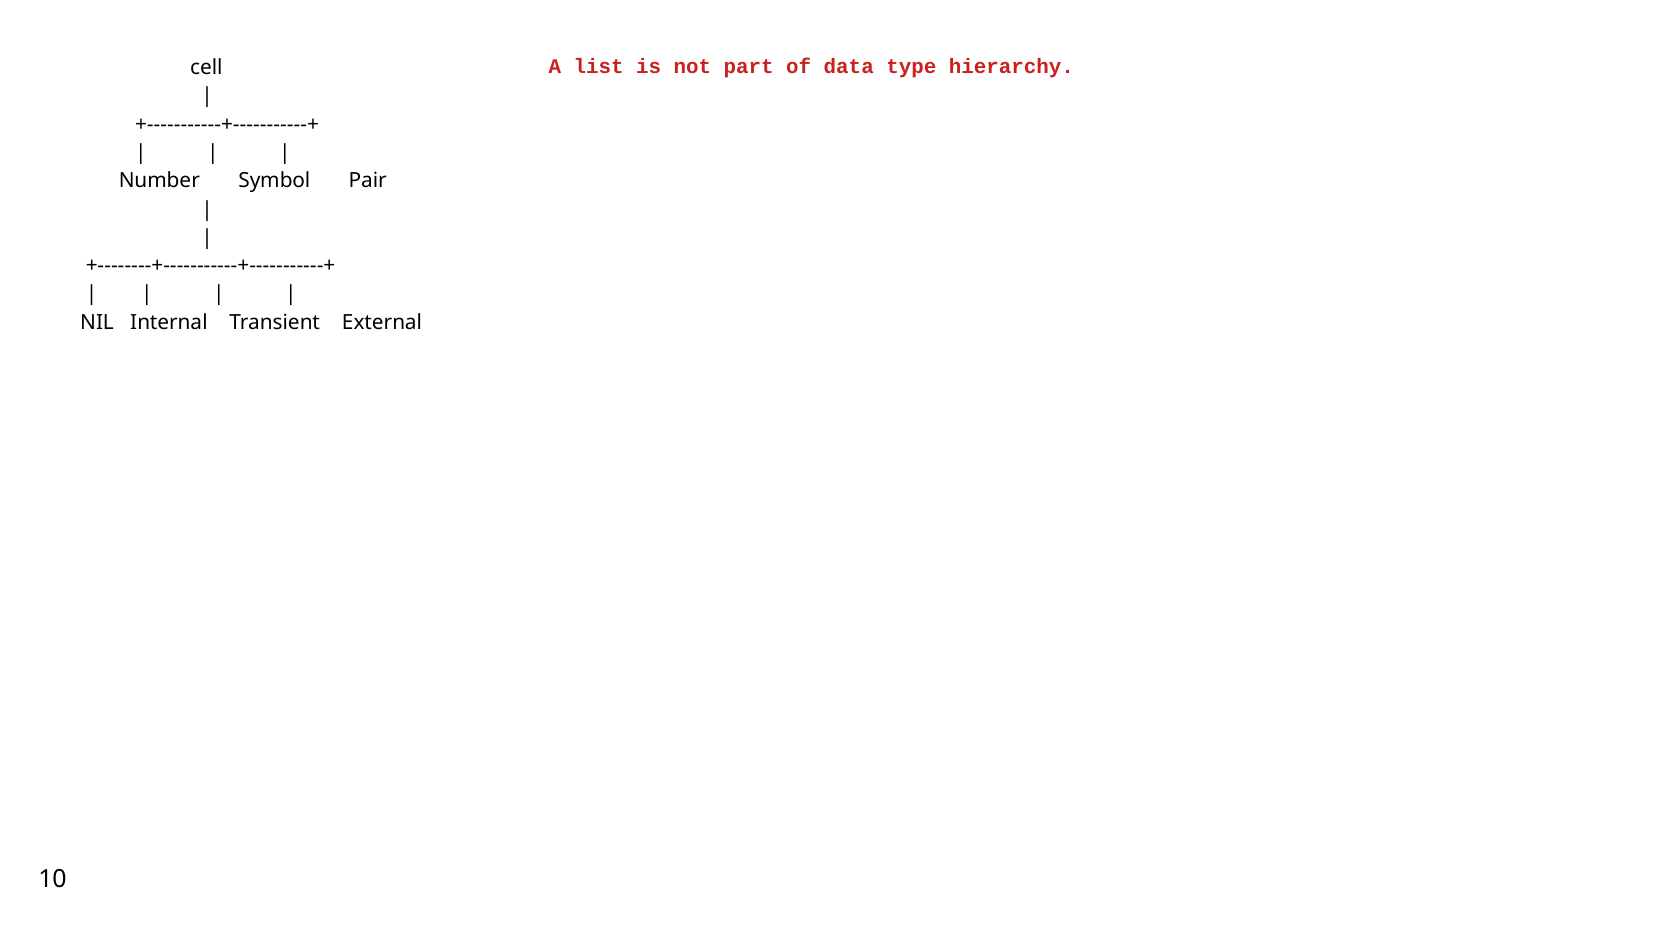

cell
 |
 +-----------+-----------+
 | | |
 Number Symbol Pair
 |
 |
 +--------+-----------+-----------+
 | | | |
 NIL Internal Transient External
A list is not part of data type hierarchy.